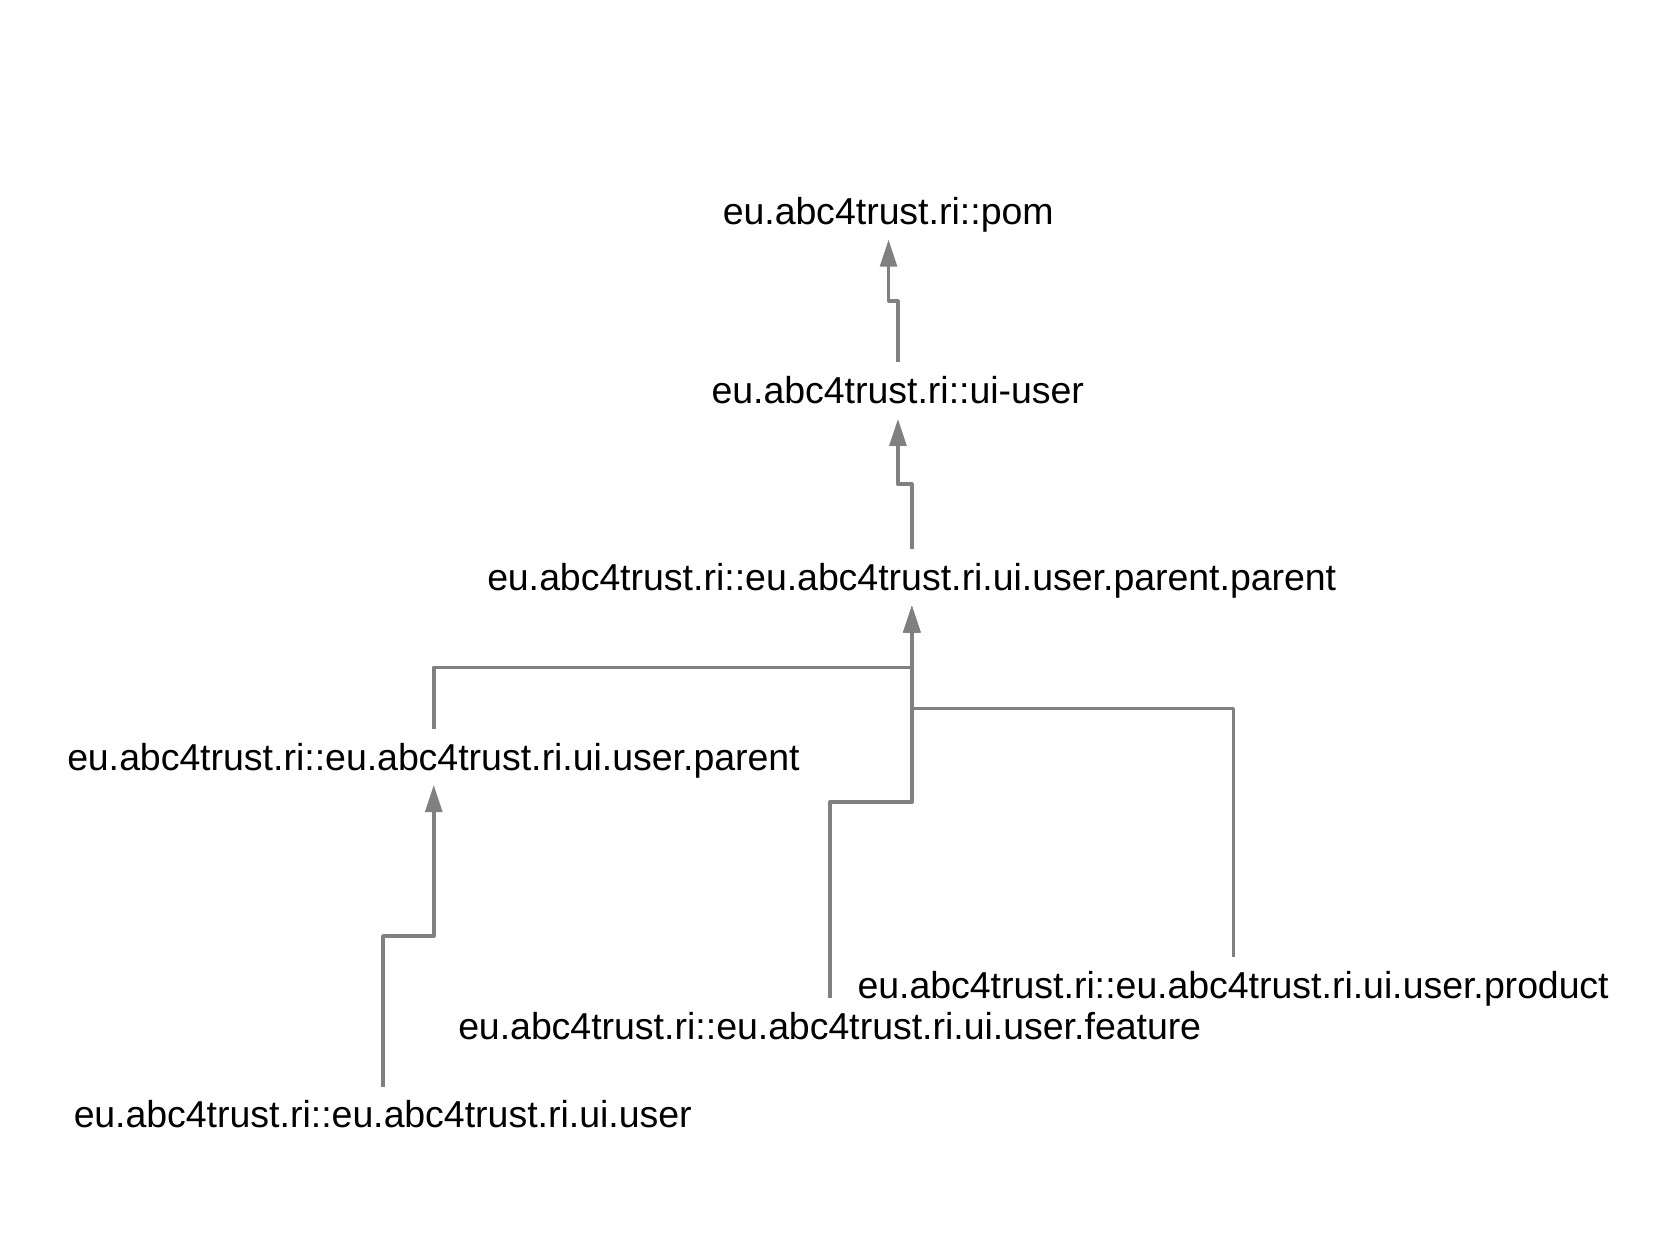

eu.abc4trust.ri::pom
eu.abc4trust.ri::ui-user
eu.abc4trust.ri::eu.abc4trust.ri.ui.user.parent.parent
eu.abc4trust.ri::eu.abc4trust.ri.ui.user.parent
eu.abc4trust.ri::eu.abc4trust.ri.ui.user.product
eu.abc4trust.ri::eu.abc4trust.ri.ui.user.feature
eu.abc4trust.ri::eu.abc4trust.ri.ui.user